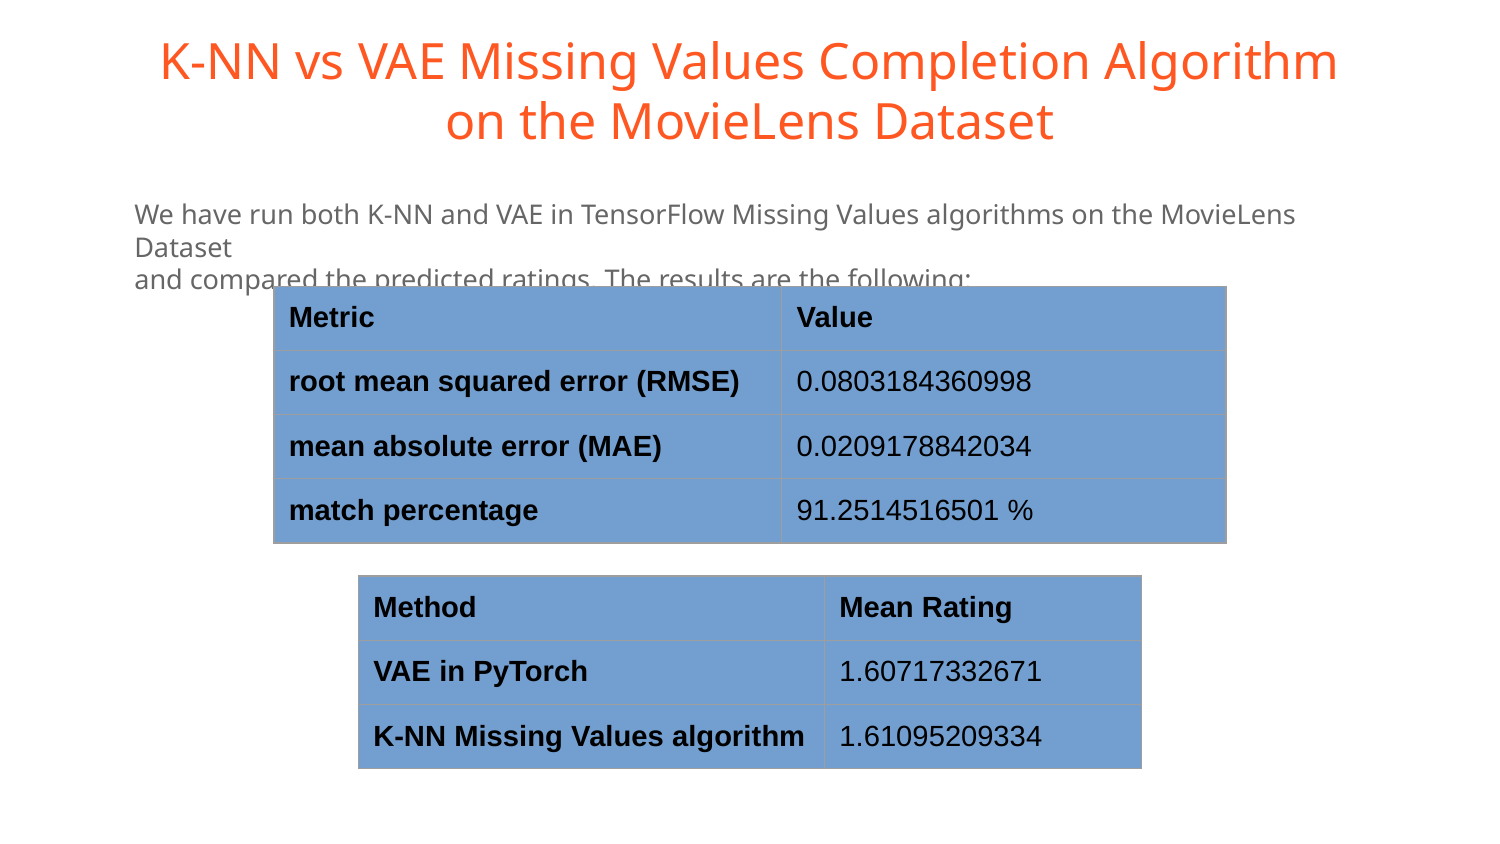

# K-NN vs VAE Missing Values Completion Algorithm on the MovieLens Dataset
We have run both K-NN and VAE in TensorFlow Missing Values algorithms on the MovieLens Dataset
and compared the predicted ratings. The results are the following:
| Metric | Value |
| --- | --- |
| root mean squared error (RMSE) | 0.0803184360998 |
| mean absolute error (MAE) | 0.0209178842034 |
| match percentage | 91.2514516501 % |
| Method | Mean Rating |
| --- | --- |
| VAE in PyTorch | 1.60717332671 |
| K-NN Missing Values algorithm | 1.61095209334 |